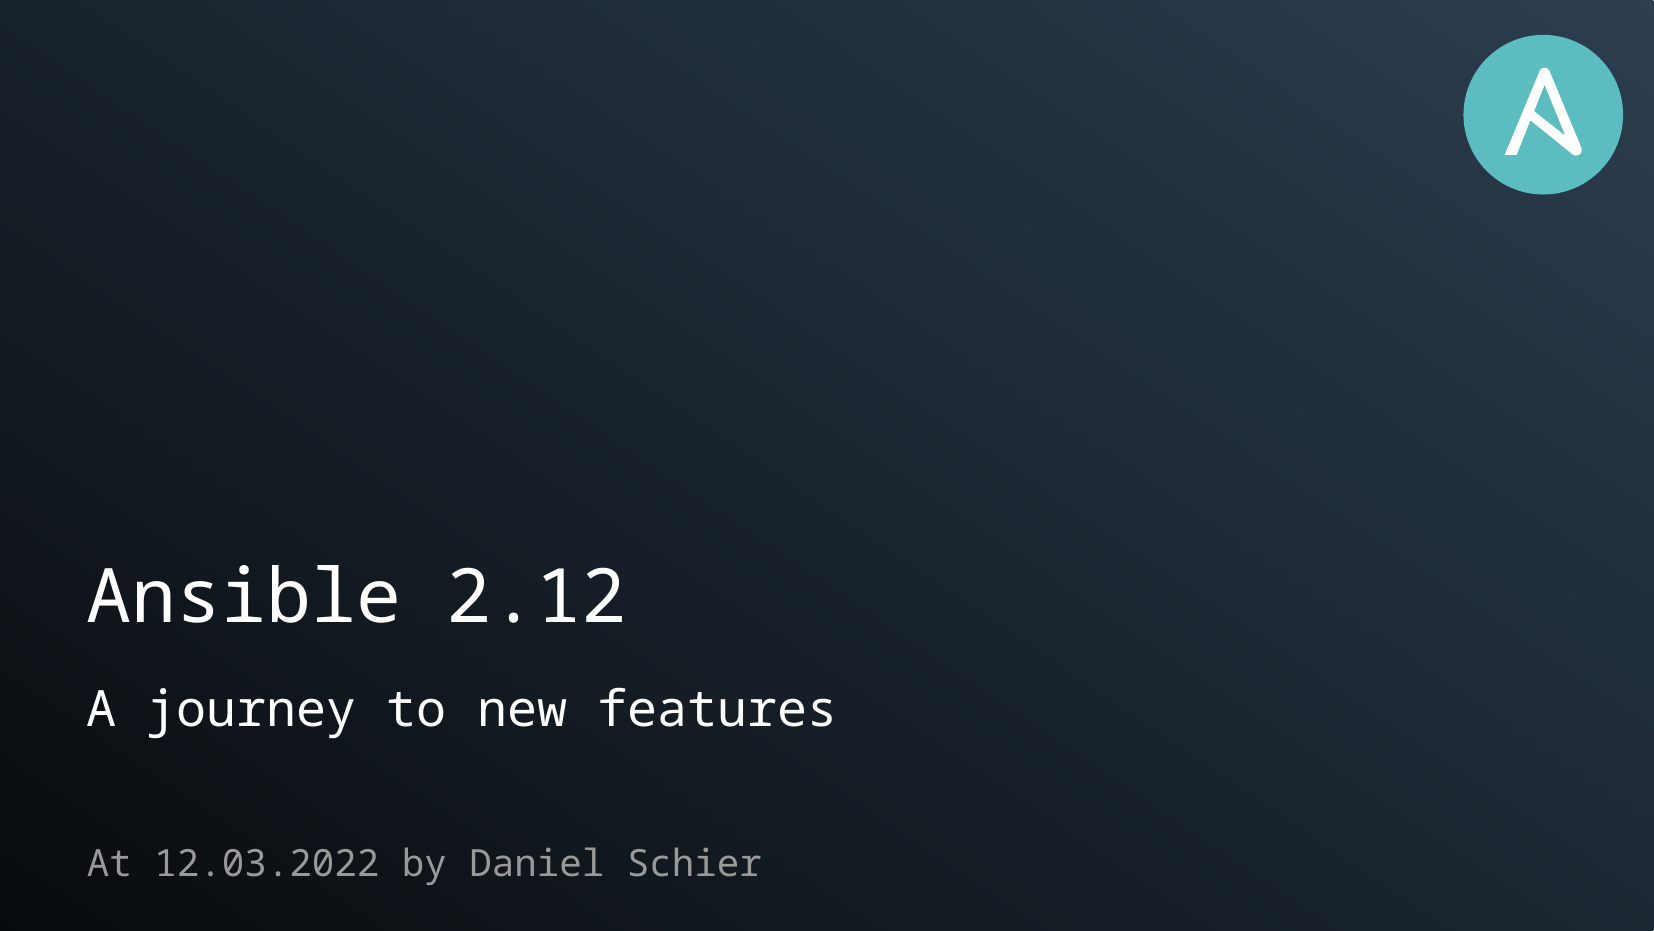

# Ansible 2.12
A journey to new features
At 12.03.2022 by Daniel Schier